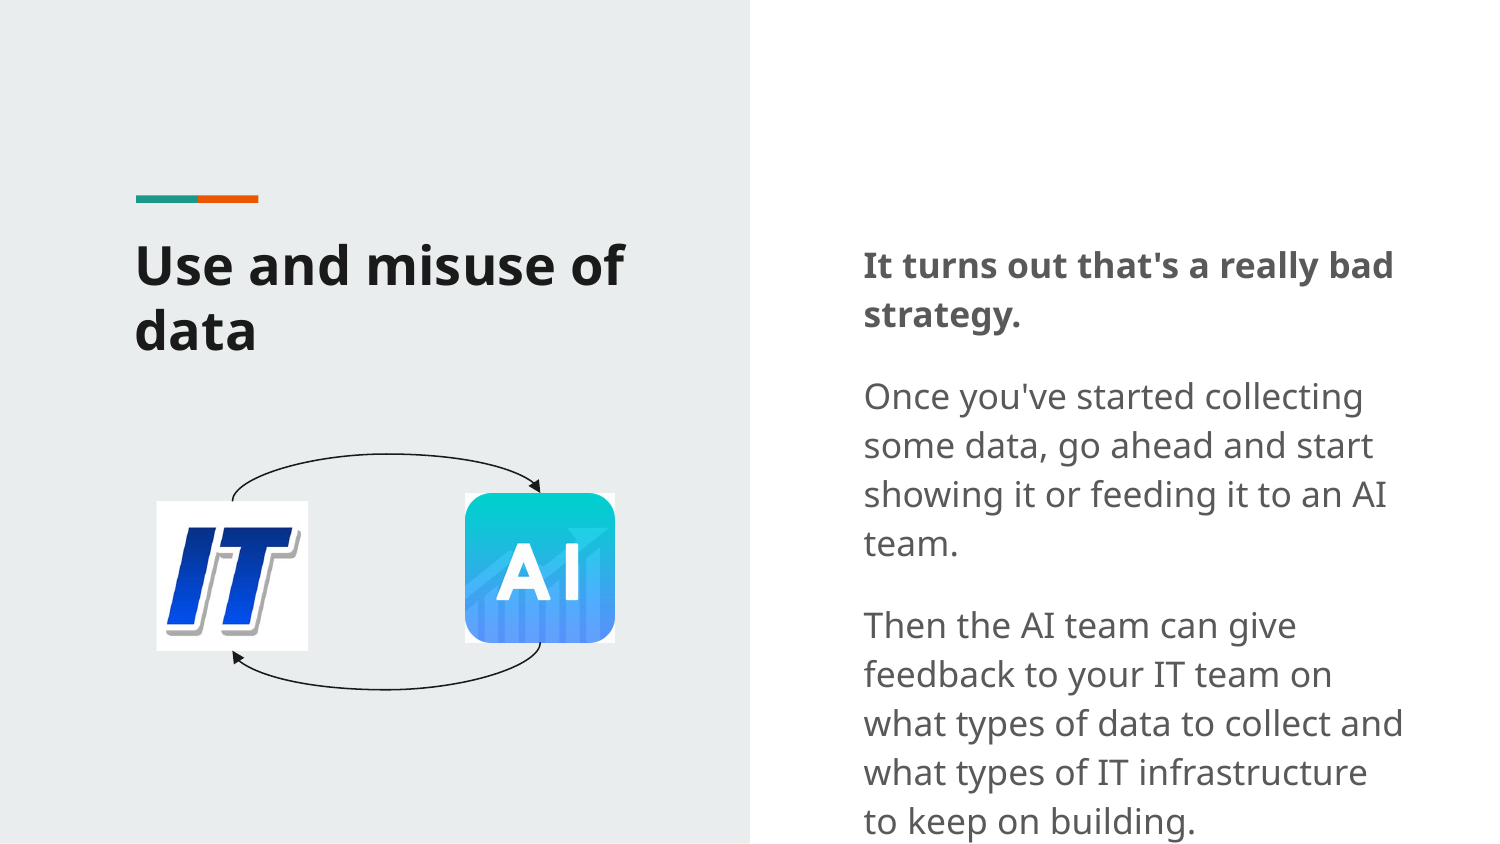

# Use and misuse of data
It turns out that's a really bad strategy.
Once you've started collecting some data, go ahead and start showing it or feeding it to an AI team.
Then the AI team can give feedback to your IT team on what types of data to collect and what types of IT infrastructure to keep on building.